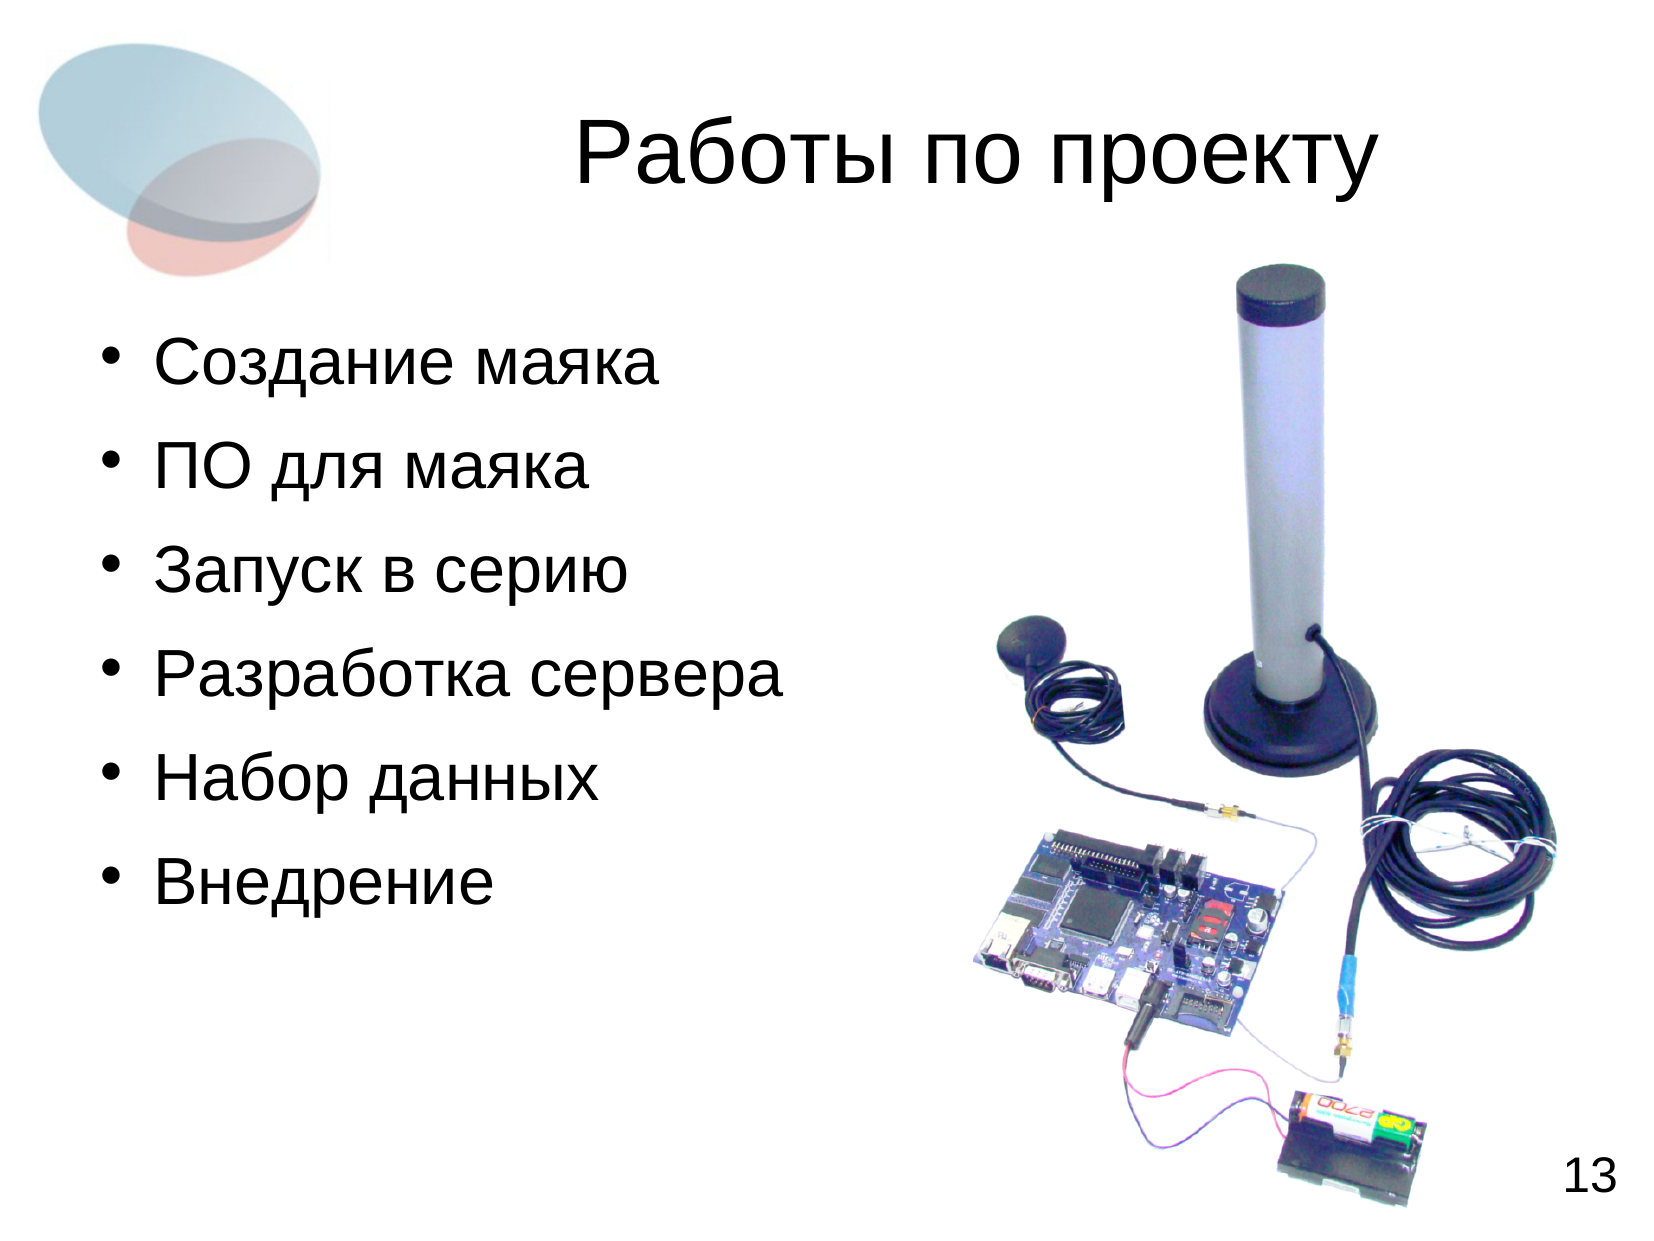

# Работы по проекту
Создание маяка
ПО для маяка
Запуск в серию
Разработка сервера
Набор данных
Внедрение
13